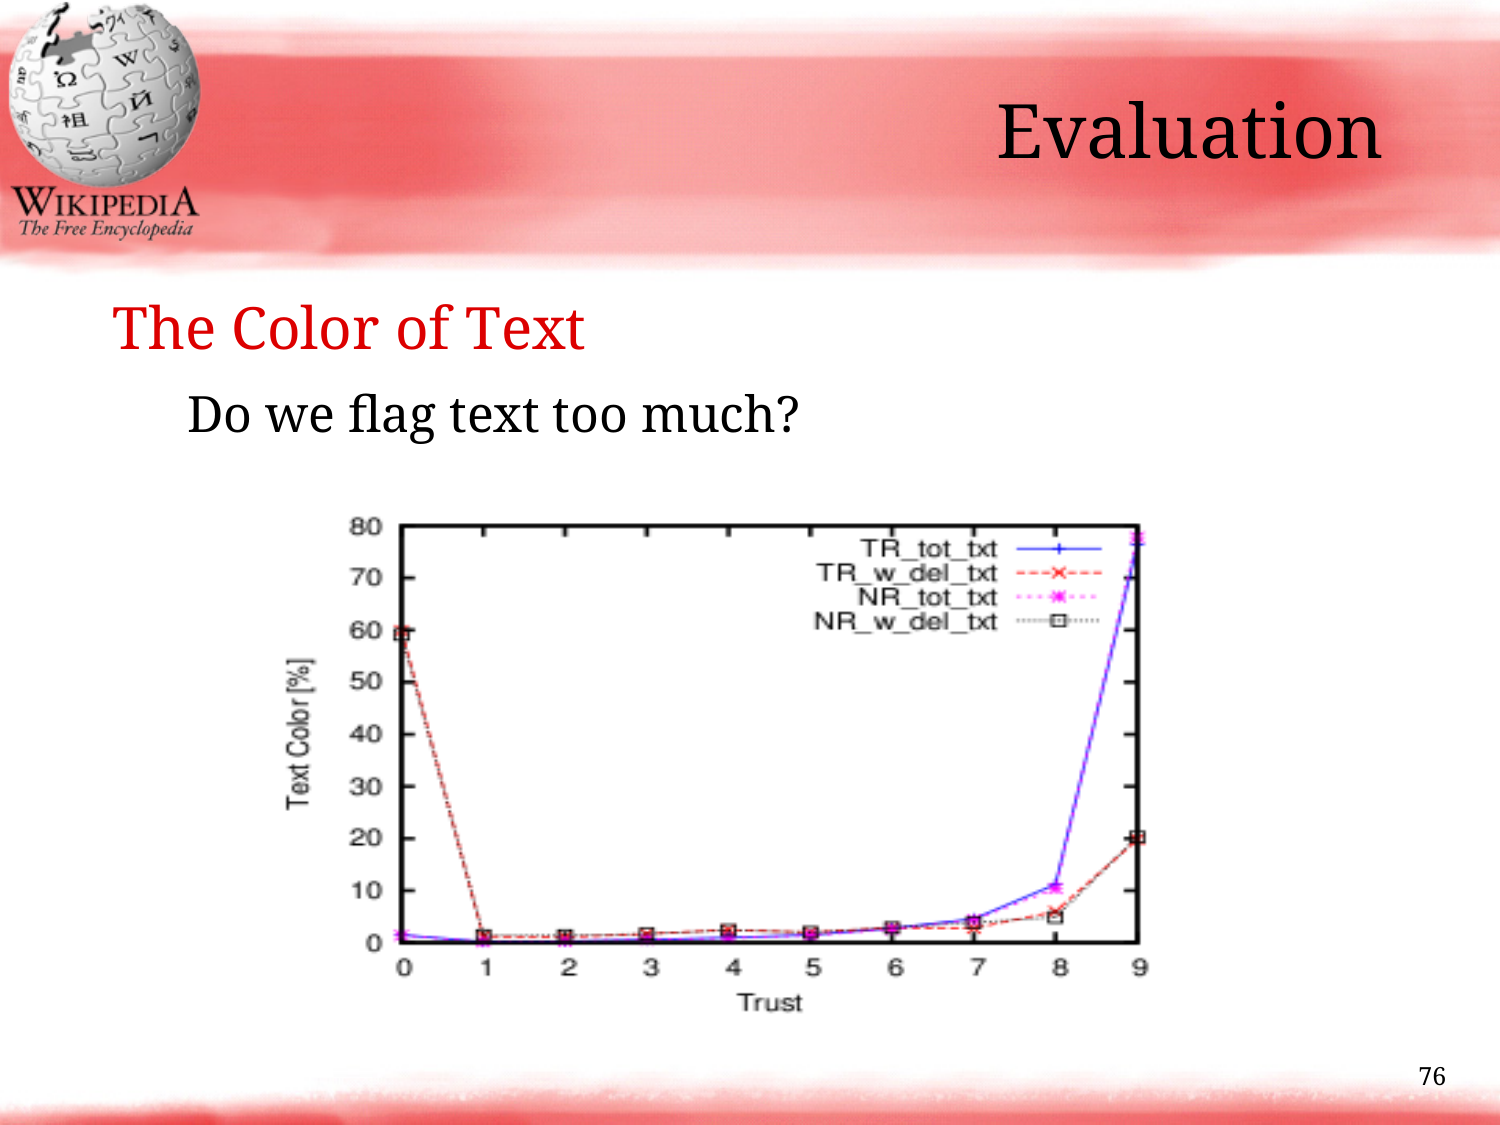

# Evaluation
The Color of Text
Do we flag text too much?
76